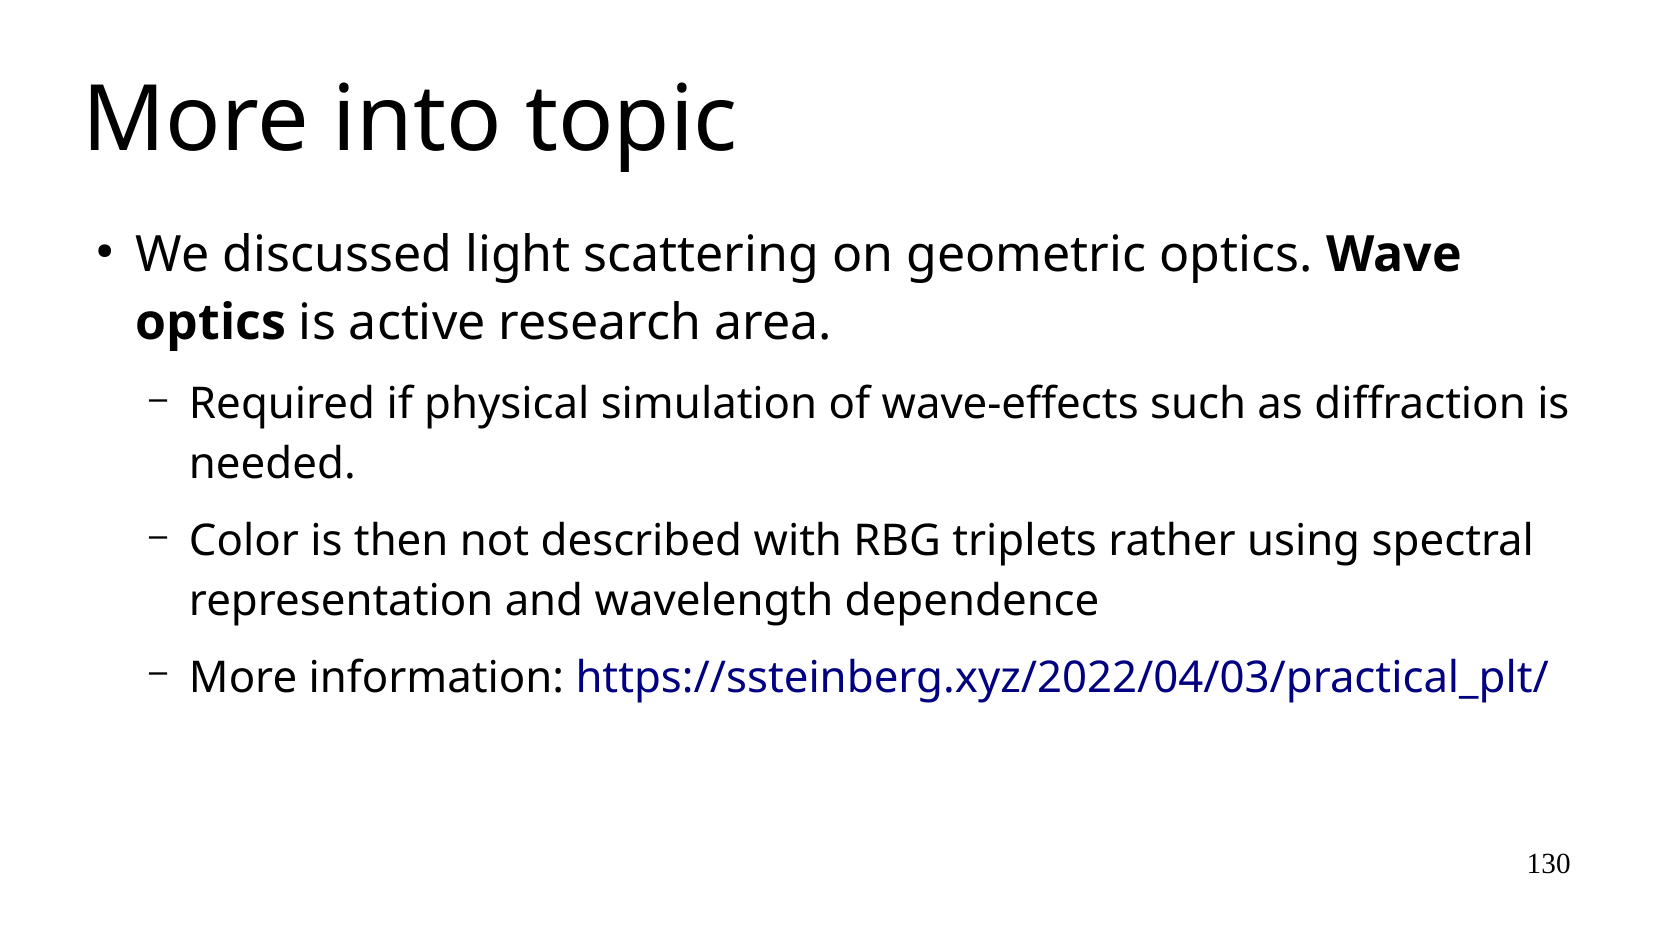

# More into topic
We discussed light scattering on geometric optics. Wave optics is active research area.
Required if physical simulation of wave-effects such as diffraction is needed.
Color is then not described with RBG triplets rather using spectral representation and wavelength dependence
More information: https://ssteinberg.xyz/2022/04/03/practical_plt/
130